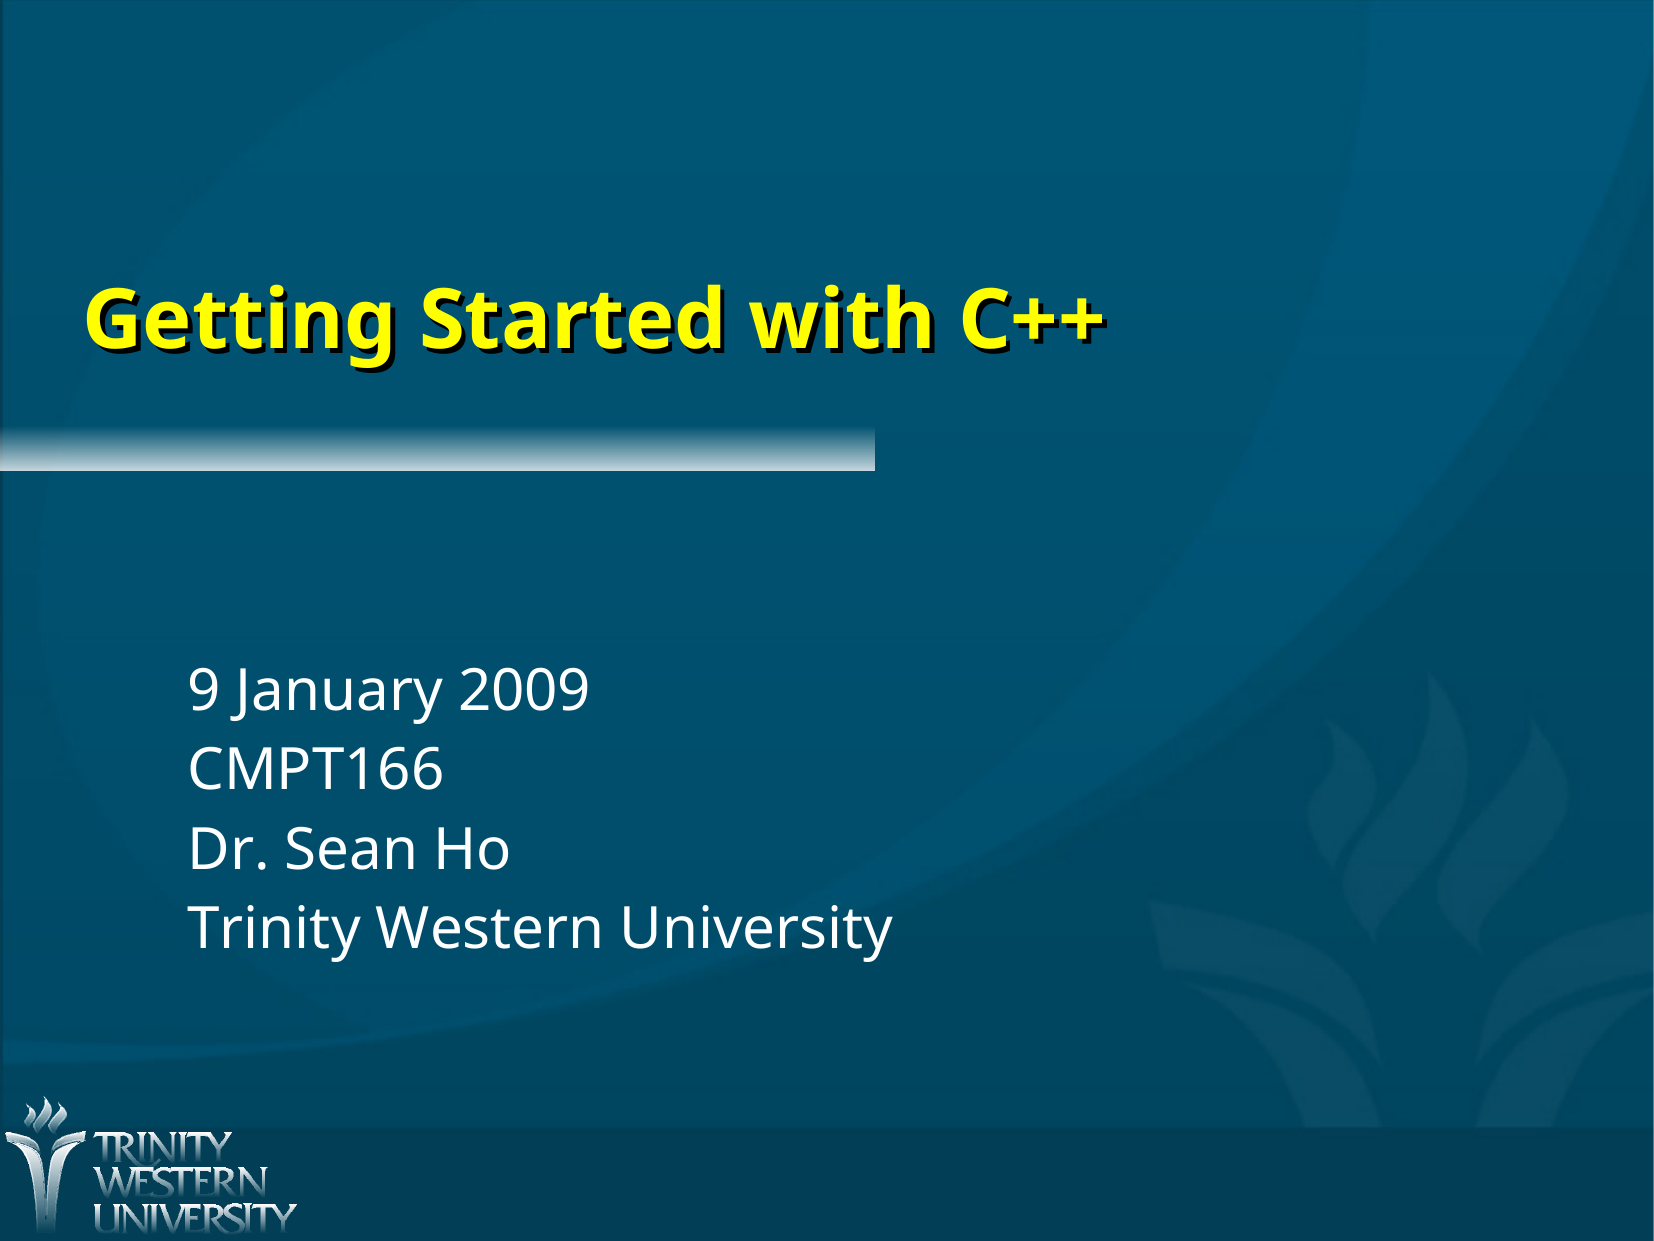

# Getting Started with C++
9 January 2009
CMPT166
Dr. Sean Ho
Trinity Western University